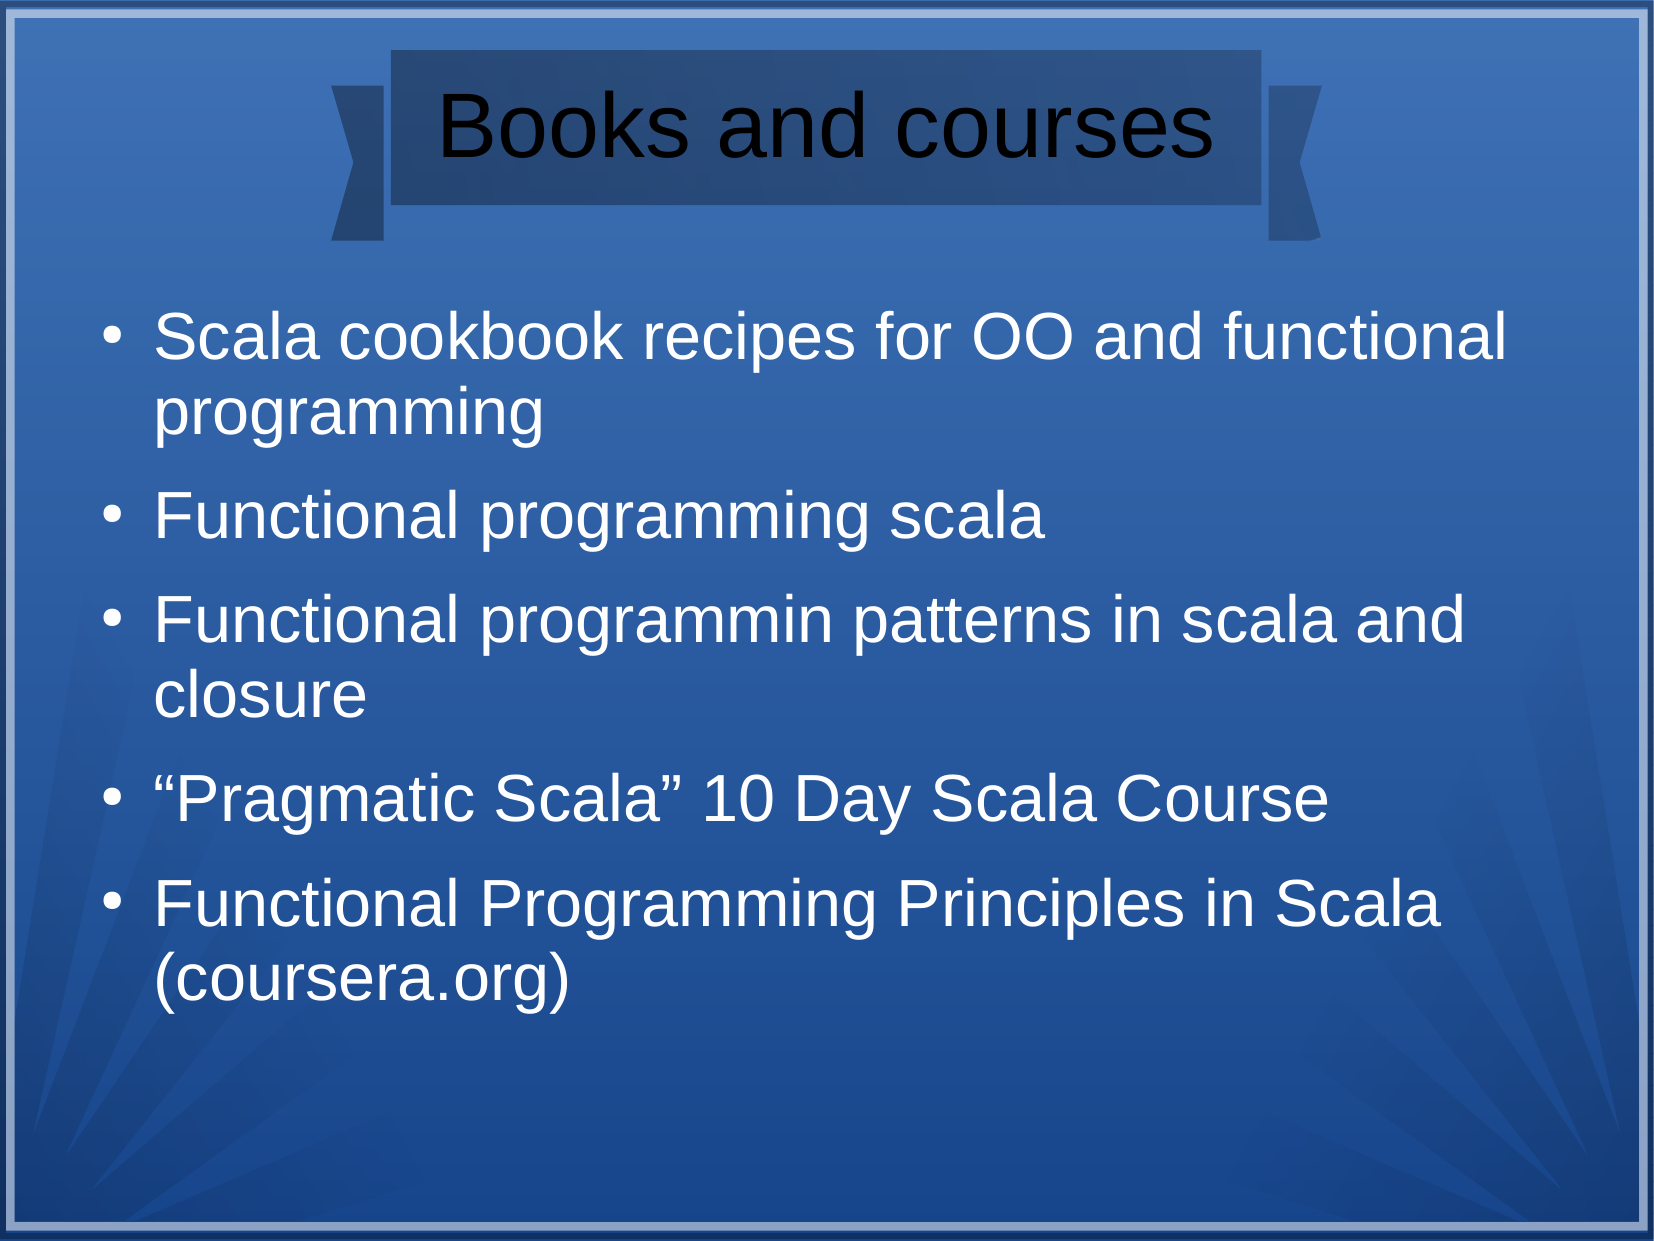

# Books and courses
Scala cookbook recipes for OO and functional programming
Functional programming scala
Functional programmin patterns in scala and closure
“Pragmatic Scala” 10 Day Scala Course
Functional Programming Principles in Scala (coursera.org)